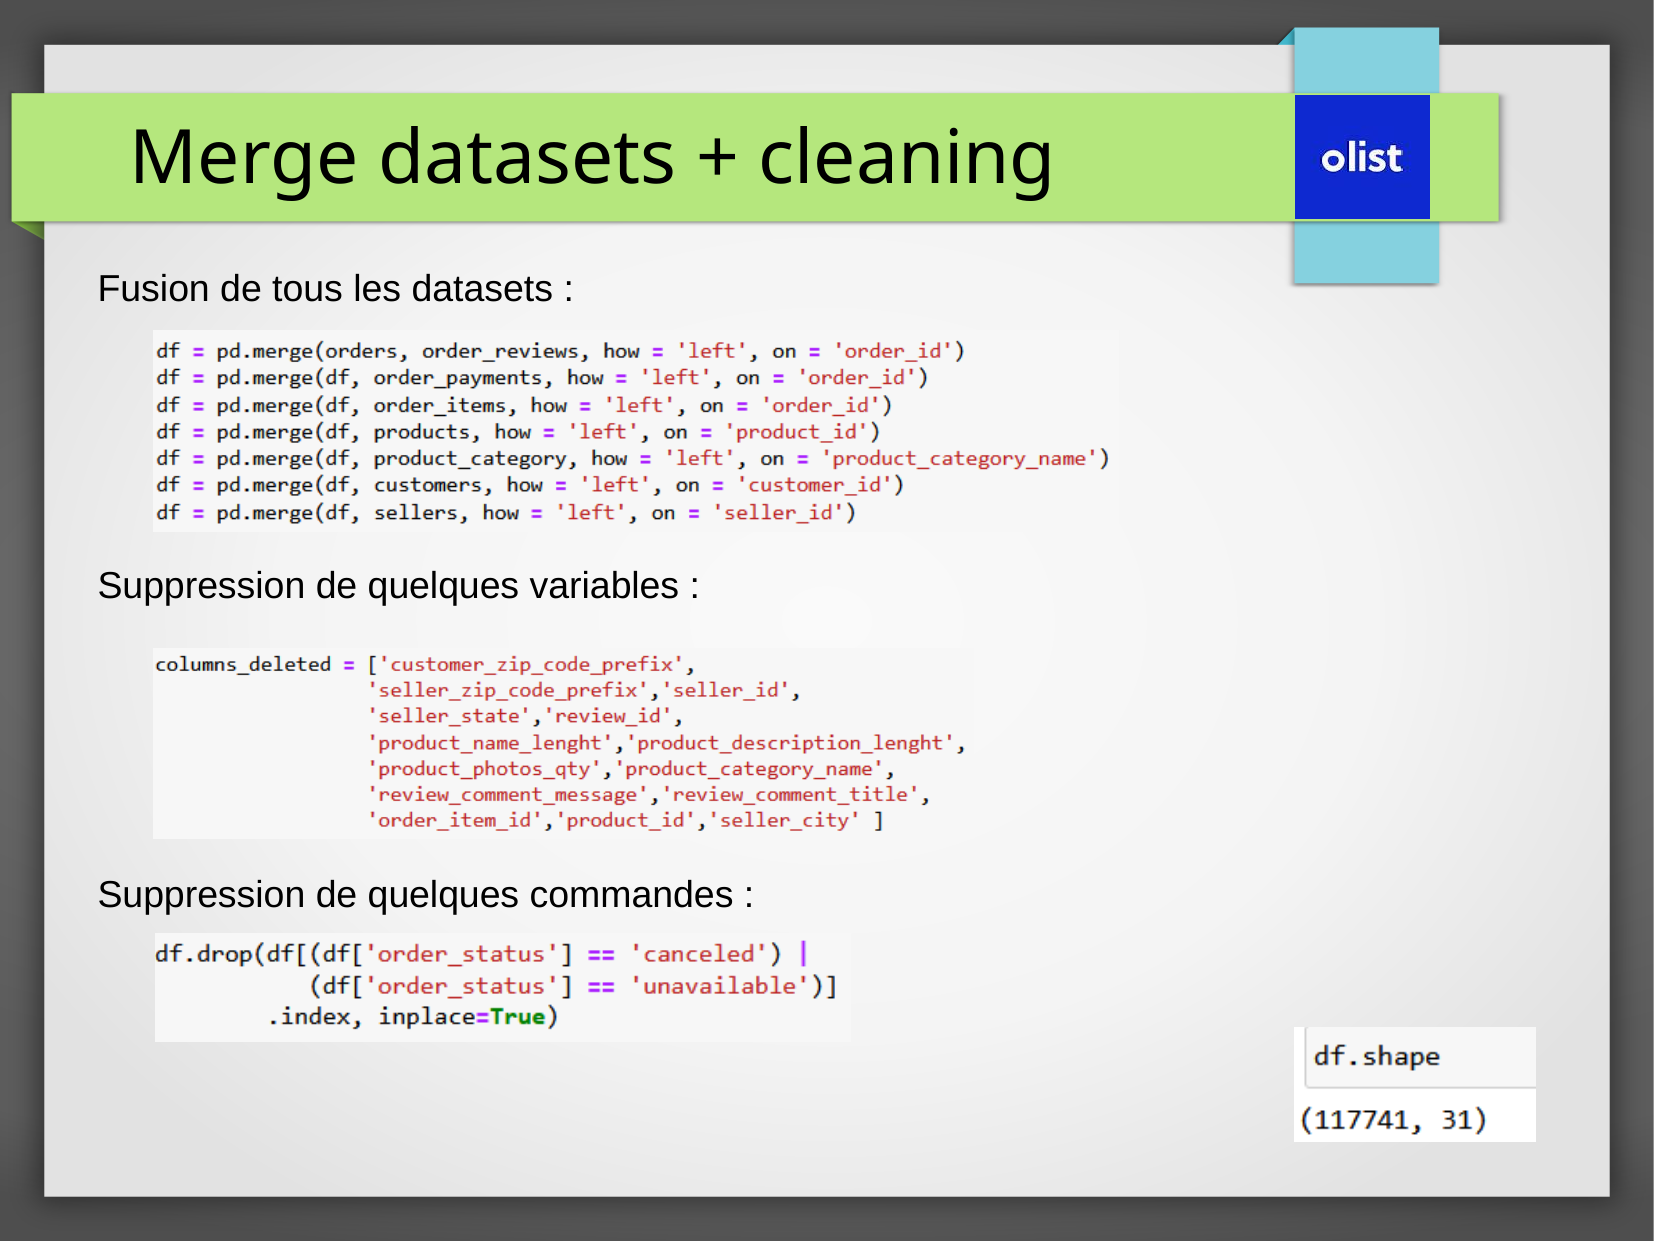

# Merge datasets + cleaning
Fusion de tous les datasets :
Suppression de quelques variables :
Suppression de quelques commandes :